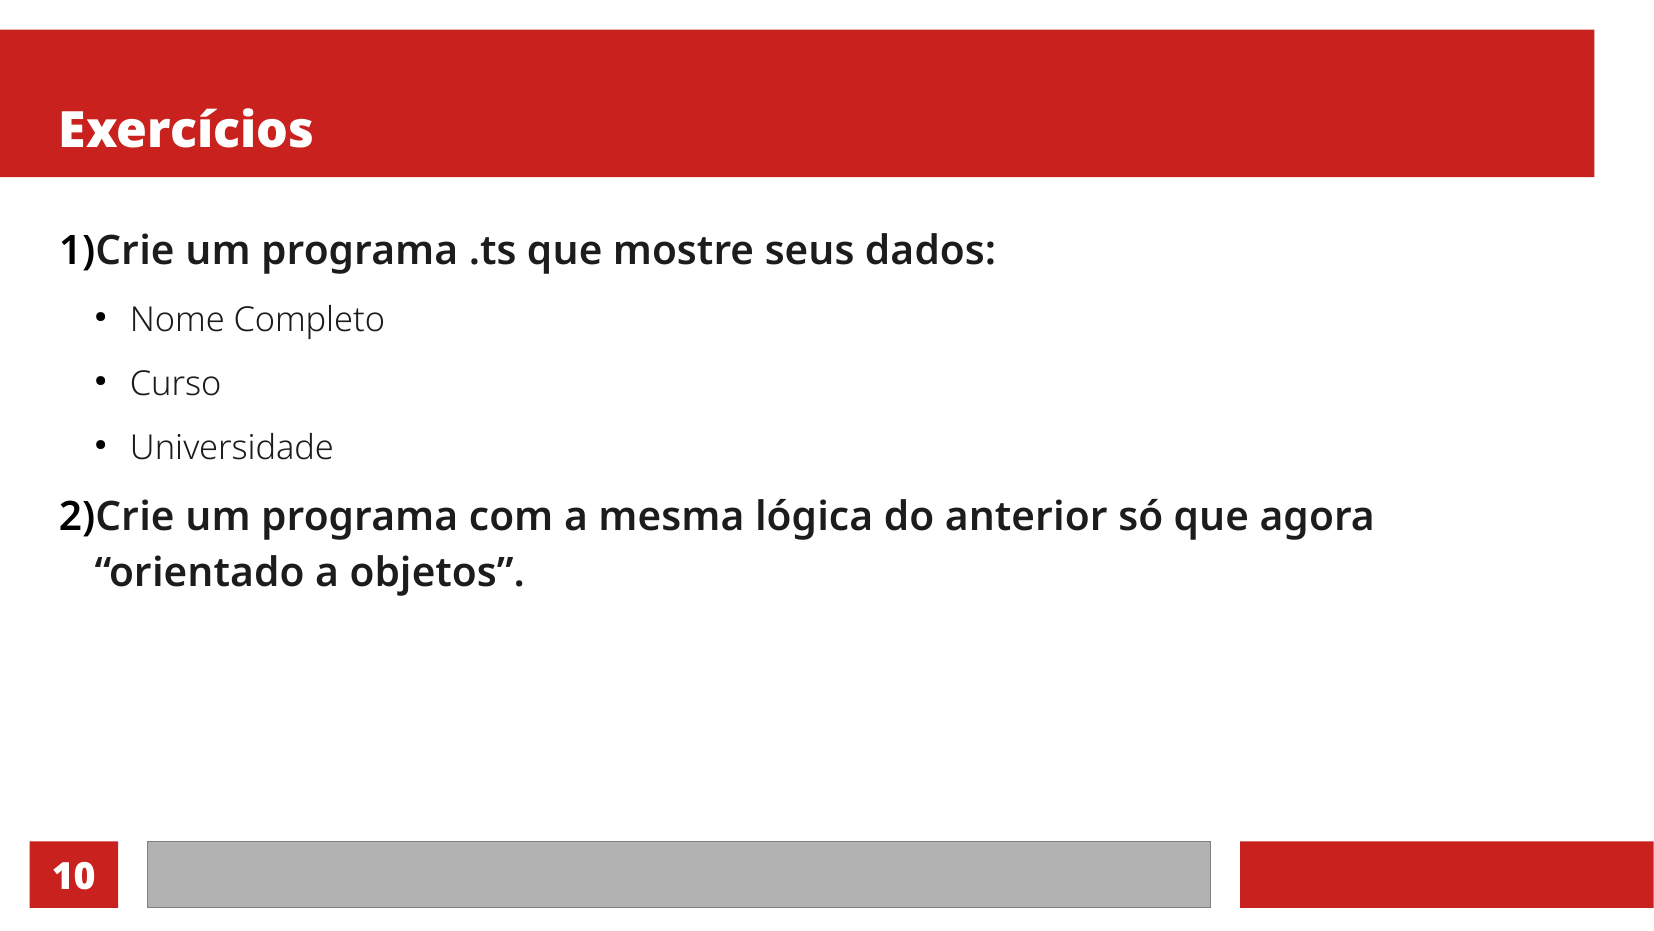

# Exercícios
Crie um programa .ts que mostre seus dados:
Nome Completo
Curso
Universidade
Crie um programa com a mesma lógica do anterior só que agora “orientado a objetos”.
10